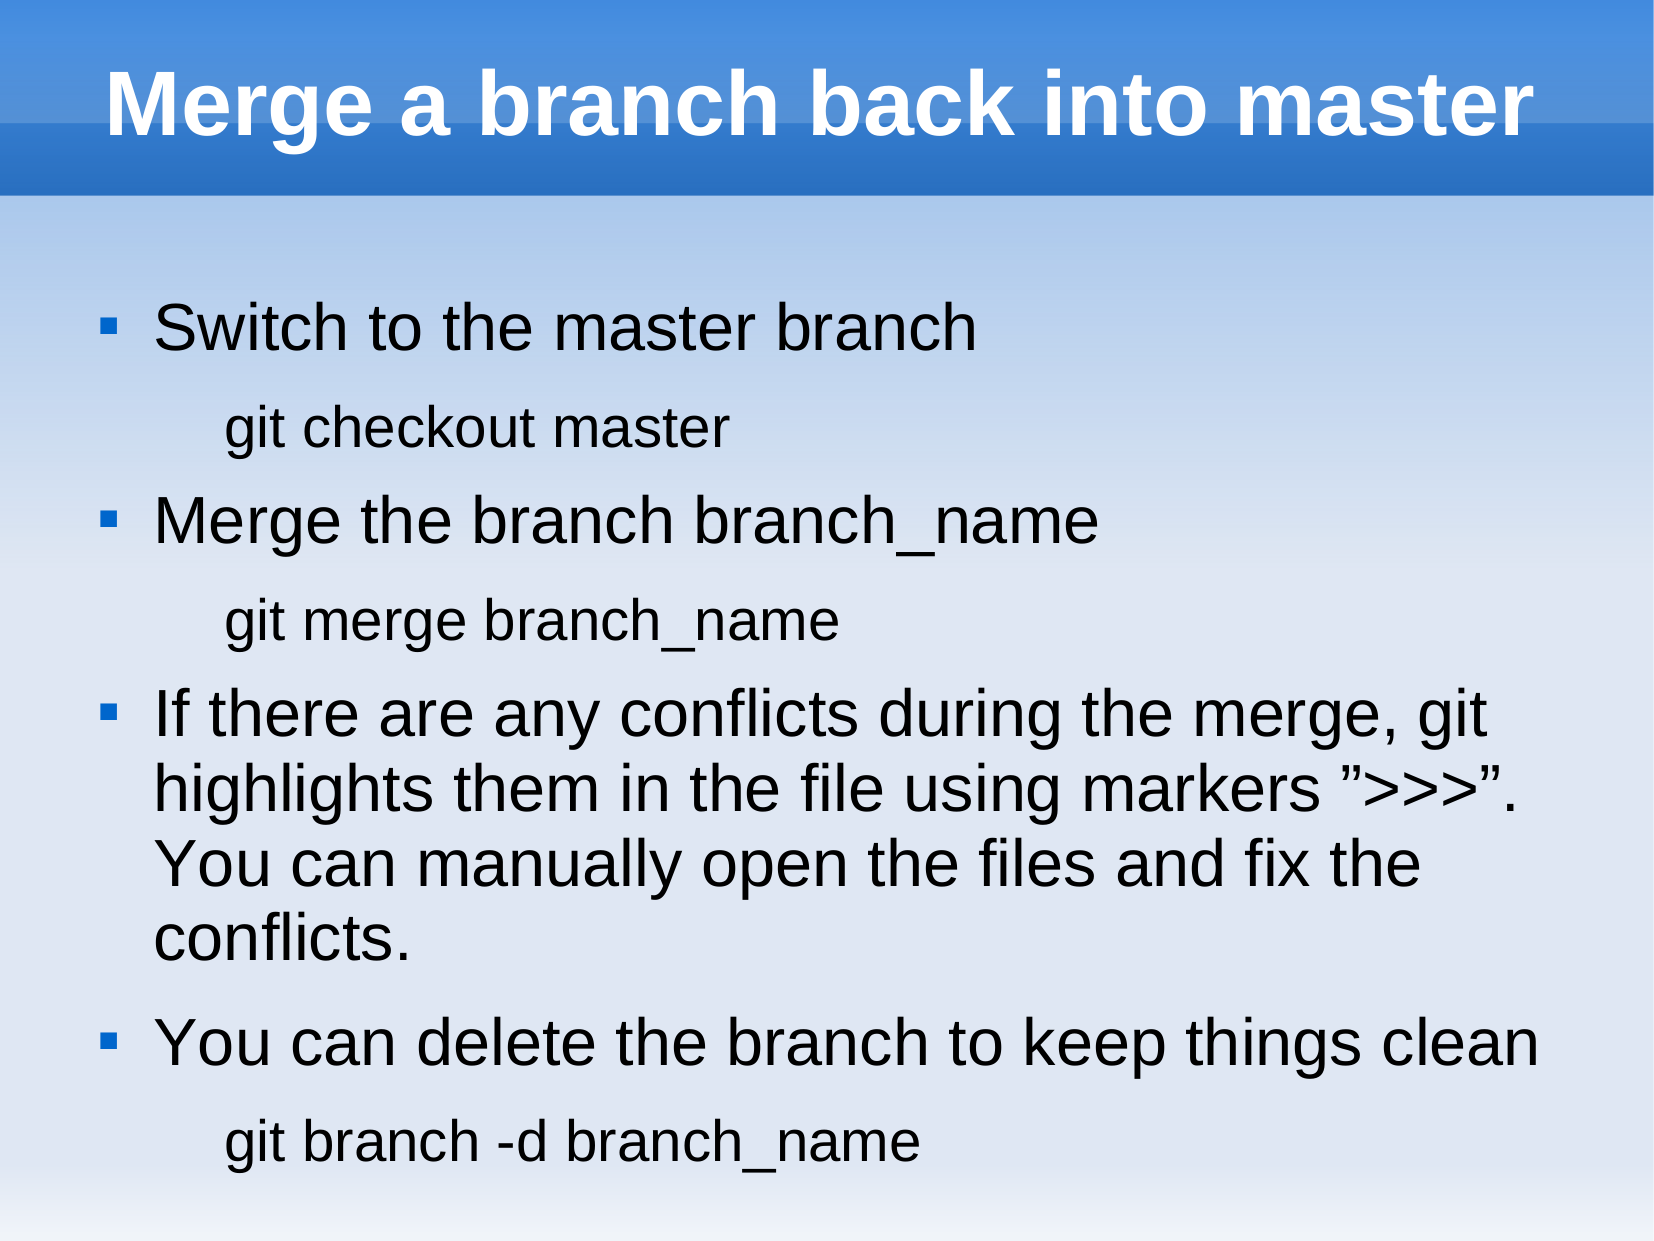

# Merge a branch back into master
Switch to the master branch
git checkout master
Merge the branch branch_name
git merge branch_name
If there are any conflicts during the merge, git highlights them in the file using markers ”>>>”. You can manually open the files and fix the conflicts.
You can delete the branch to keep things clean
git branch -d branch_name